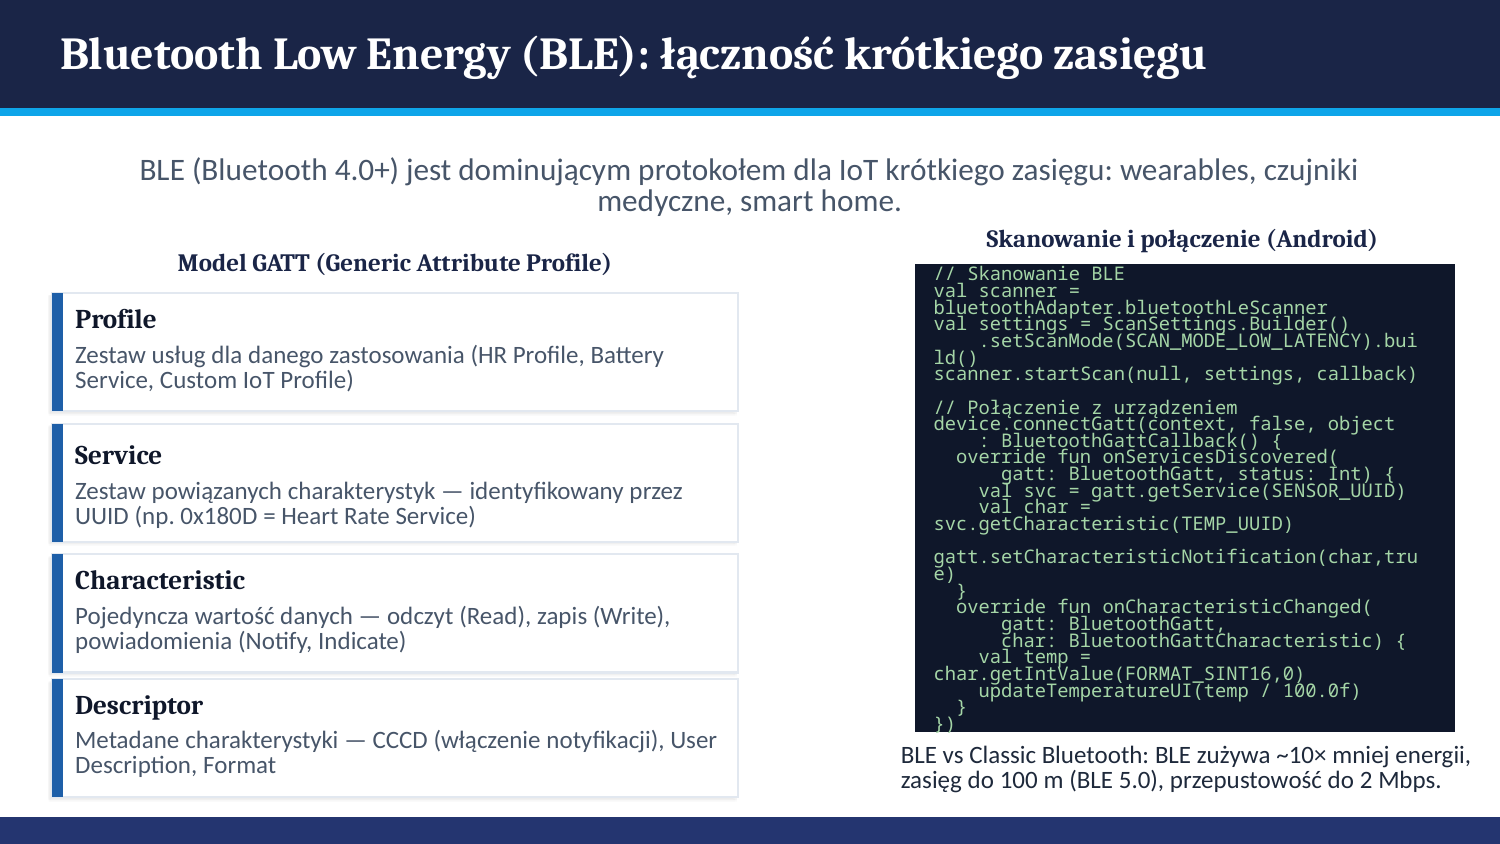

Bluetooth Low Energy (BLE): łączność krótkiego zasięgu
BLE (Bluetooth 4.0+) jest dominującym protokołem dla IoT krótkiego zasięgu: wearables, czujniki medyczne, smart home.
Skanowanie i połączenie (Android)
Model GATT (Generic Attribute Profile)
// Skanowanie BLE
val scanner = bluetoothAdapter.bluetoothLeScanner
val settings = ScanSettings.Builder()
 .setScanMode(SCAN_MODE_LOW_LATENCY).build()
scanner.startScan(null, settings, callback)
// Połączenie z urządzeniem
device.connectGatt(context, false, object
 : BluetoothGattCallback() {
 override fun onServicesDiscovered(
 gatt: BluetoothGatt, status: Int) {
 val svc = gatt.getService(SENSOR_UUID)
 val char = svc.getCharacteristic(TEMP_UUID)
 gatt.setCharacteristicNotification(char,true)
 }
 override fun onCharacteristicChanged(
 gatt: BluetoothGatt,
 char: BluetoothGattCharacteristic) {
 val temp = char.getIntValue(FORMAT_SINT16,0)
 updateTemperatureUI(temp / 100.0f)
 }
})
Profile
Zestaw usług dla danego zastosowania (HR Profile, Battery Service, Custom IoT Profile)
Service
Zestaw powiązanych charakterystyk — identyfikowany przez UUID (np. 0x180D = Heart Rate Service)
Characteristic
Pojedyncza wartość danych — odczyt (Read), zapis (Write), powiadomienia (Notify, Indicate)
Descriptor
Metadane charakterystyki — CCCD (włączenie notyfikacji), User Description, Format
BLE vs Classic Bluetooth: BLE zużywa ~10× mniej energii, zasięg do 100 m (BLE 5.0), przepustowość do 2 Mbps.